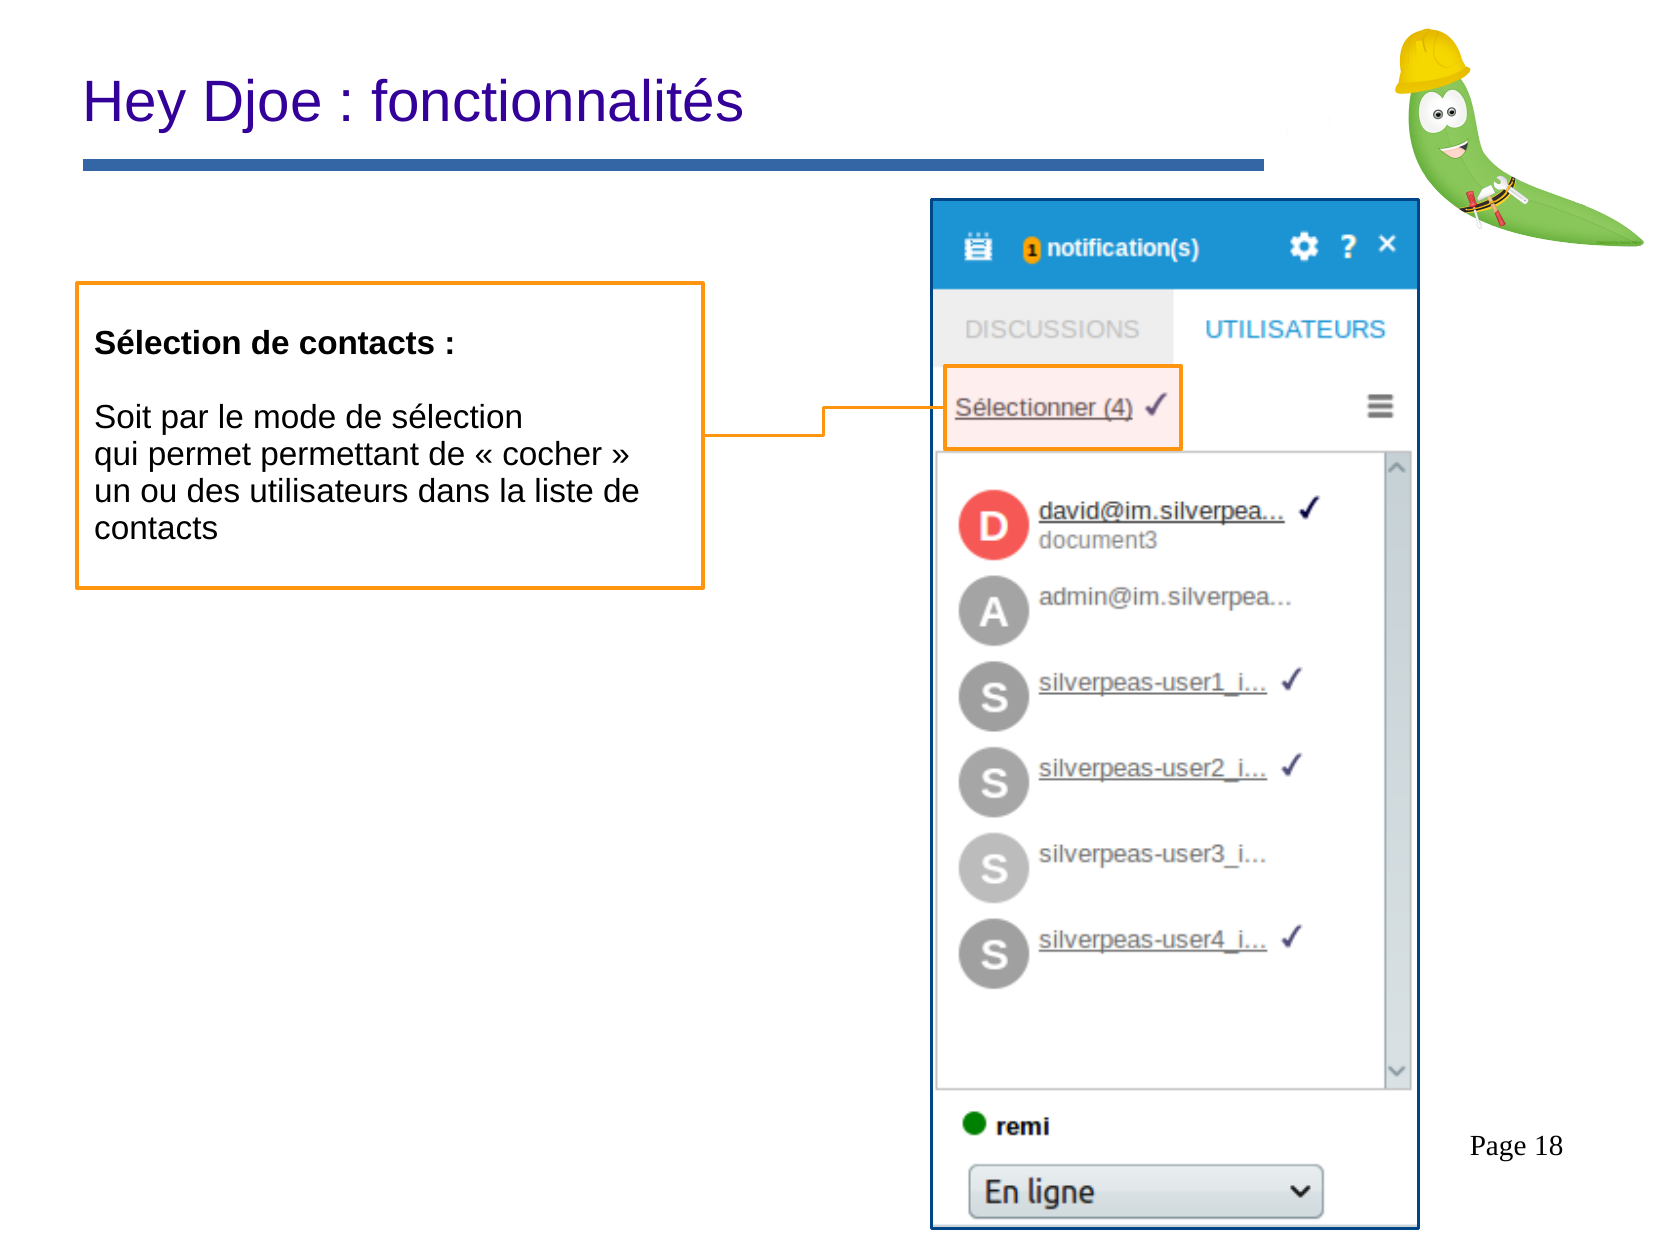

# Hey Djoe : fonctionnalités
Sélection de contacts :
Soit par le mode de sélection
qui permet permettant de « cocher »
un ou des utilisateurs dans la liste de
contacts
18